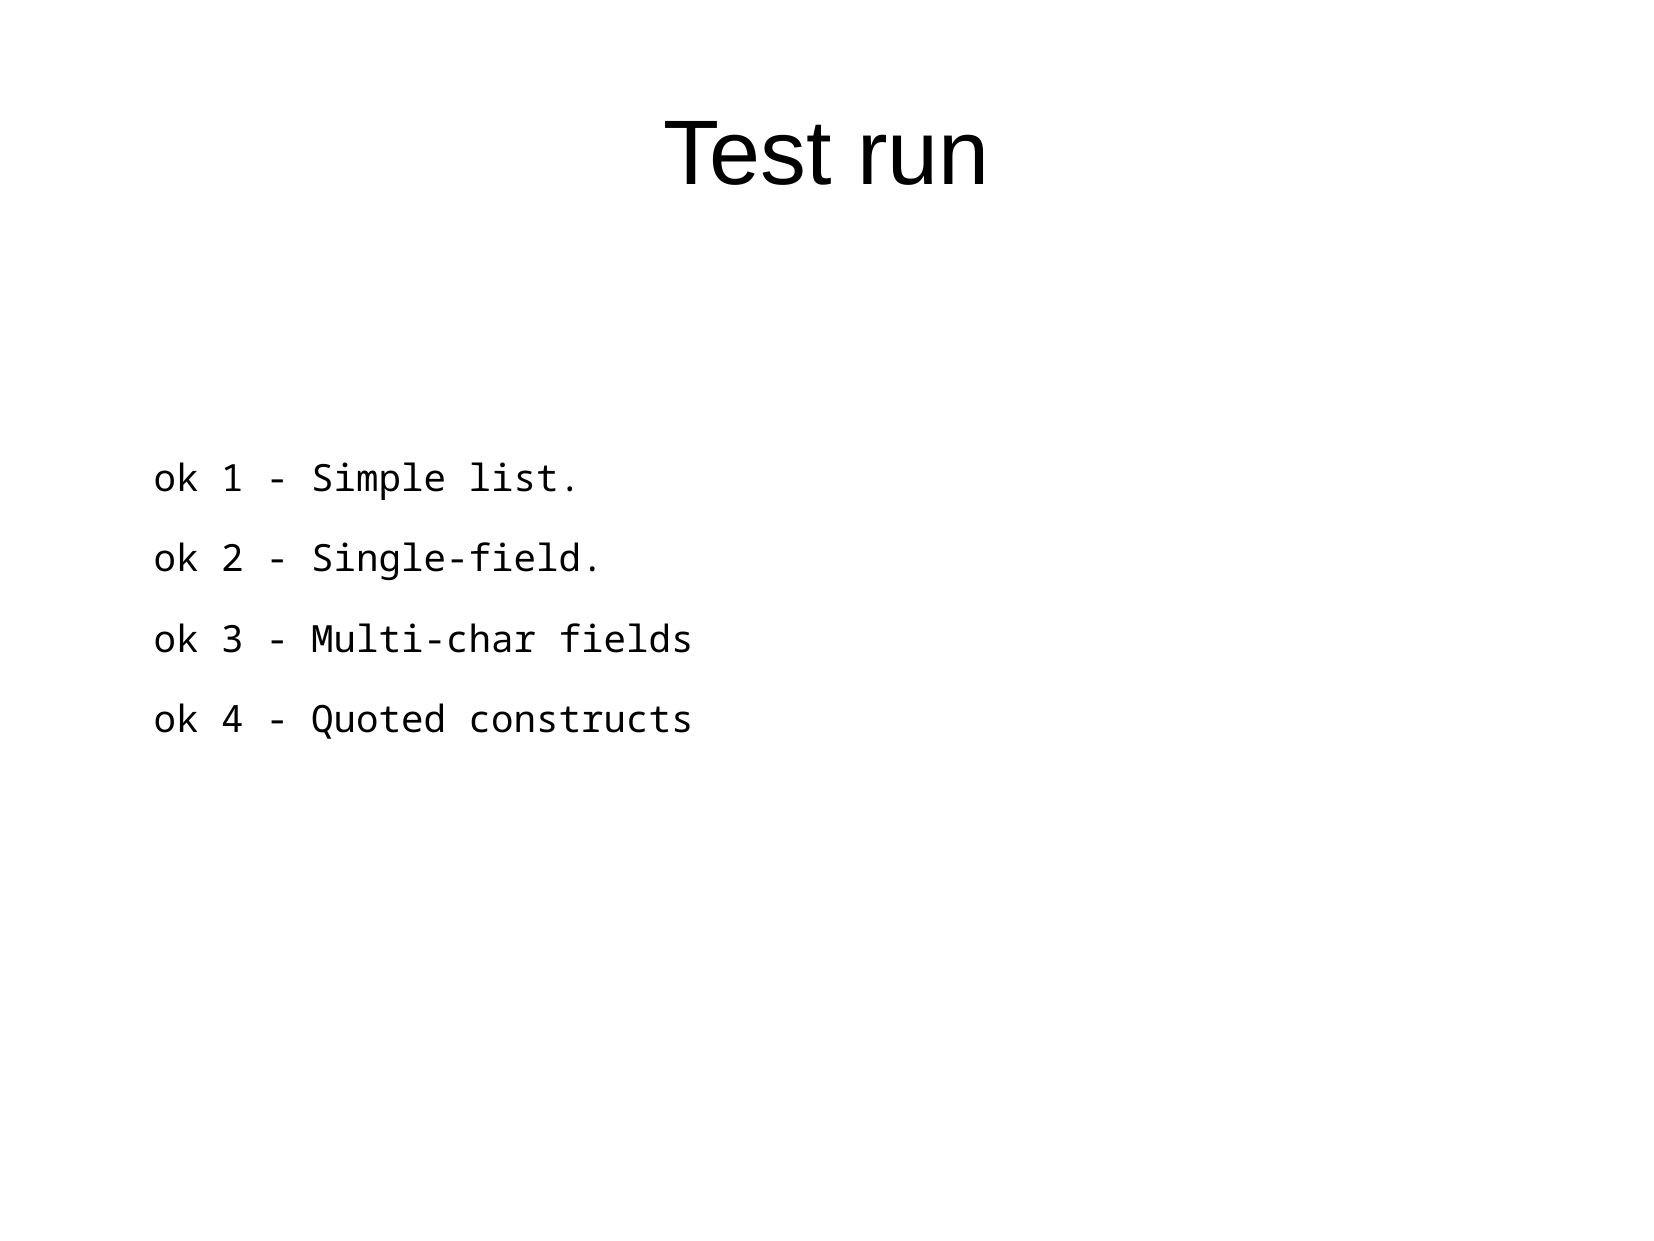

# Test run
ok 1 - Simple list.
ok 2 - Single-field.
ok 3 - Multi-char fields
ok 4 - Quoted constructs